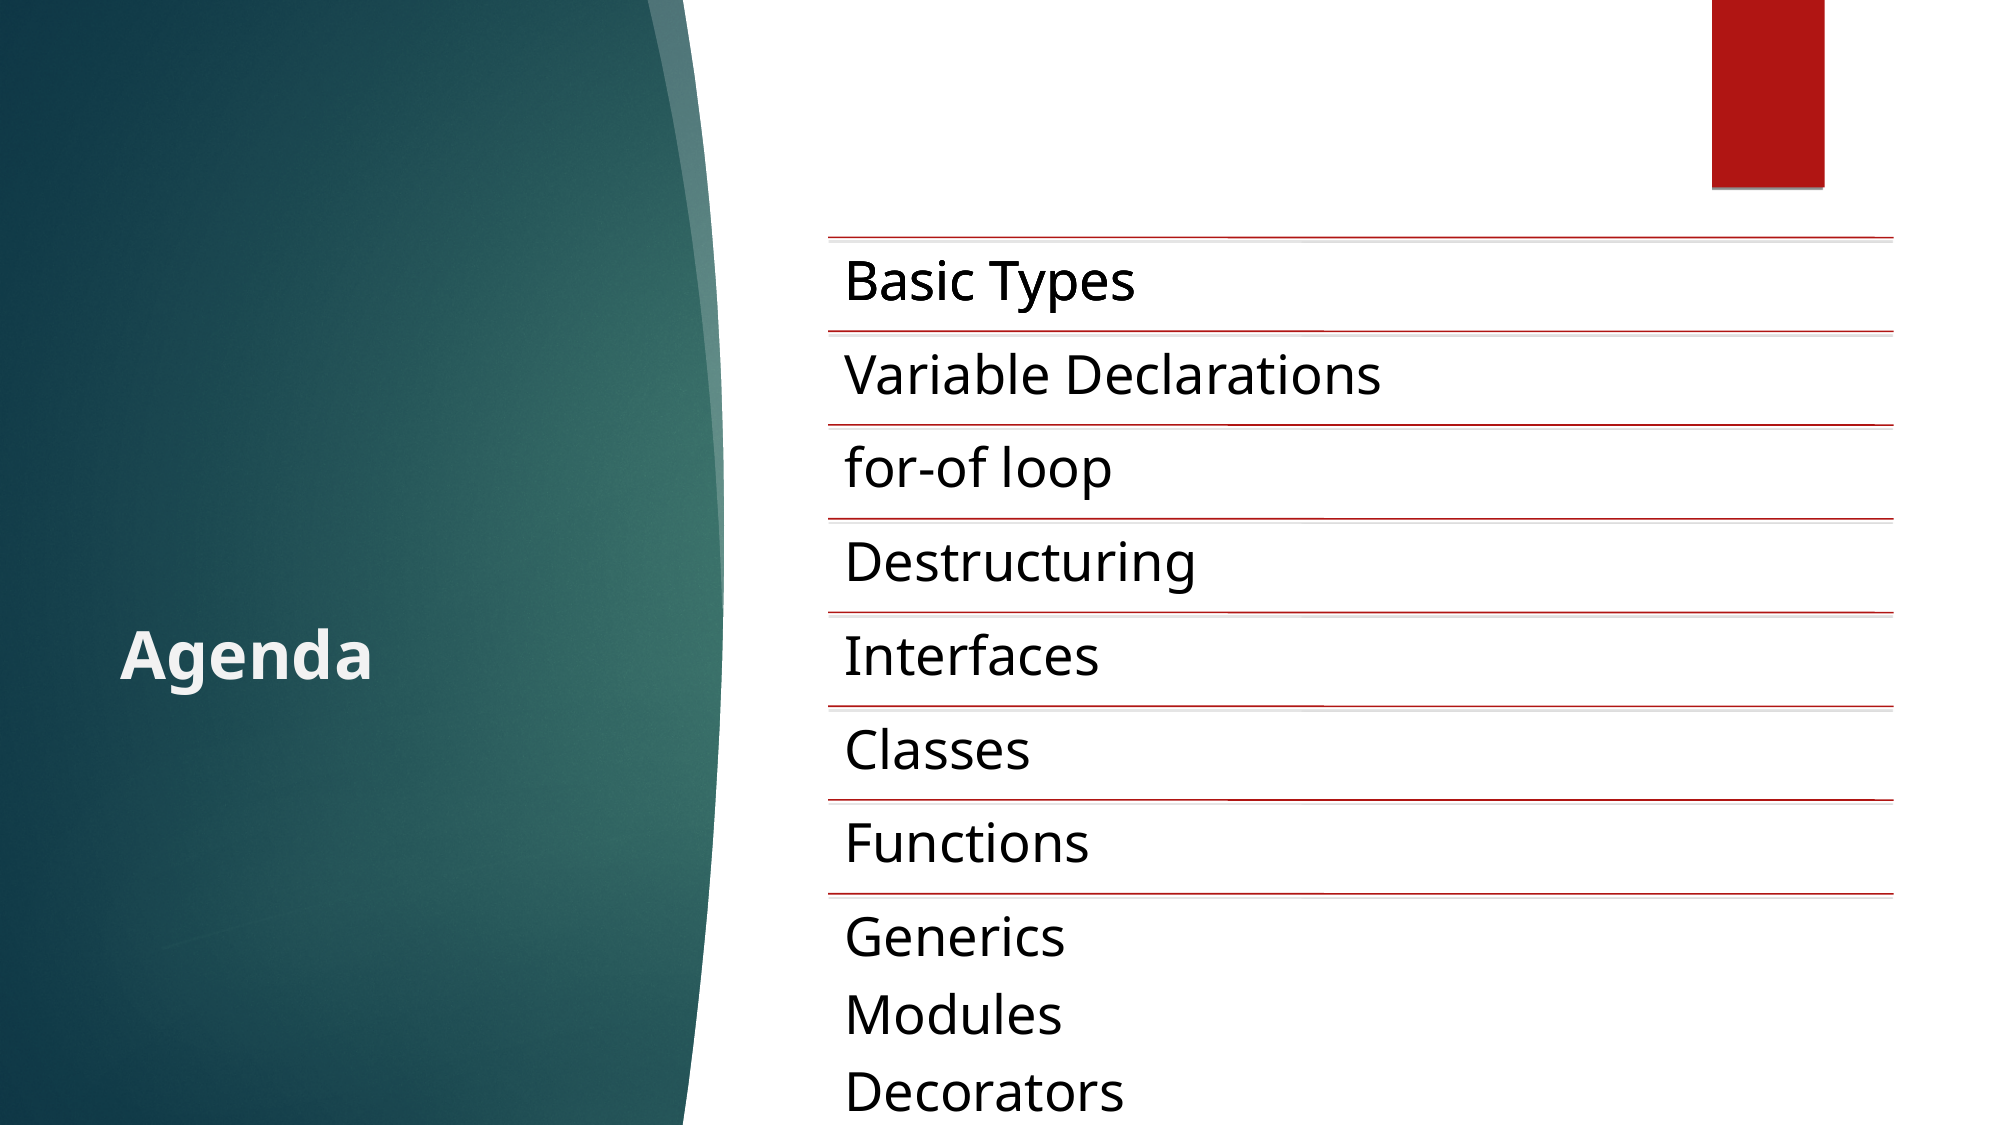

Basic Types
Basic Types
Basic Types
Variable Declarations
for-of loop
Destructuring
Interfaces
Classes
Functions
Generics
Modules
Decorators
# Agenda